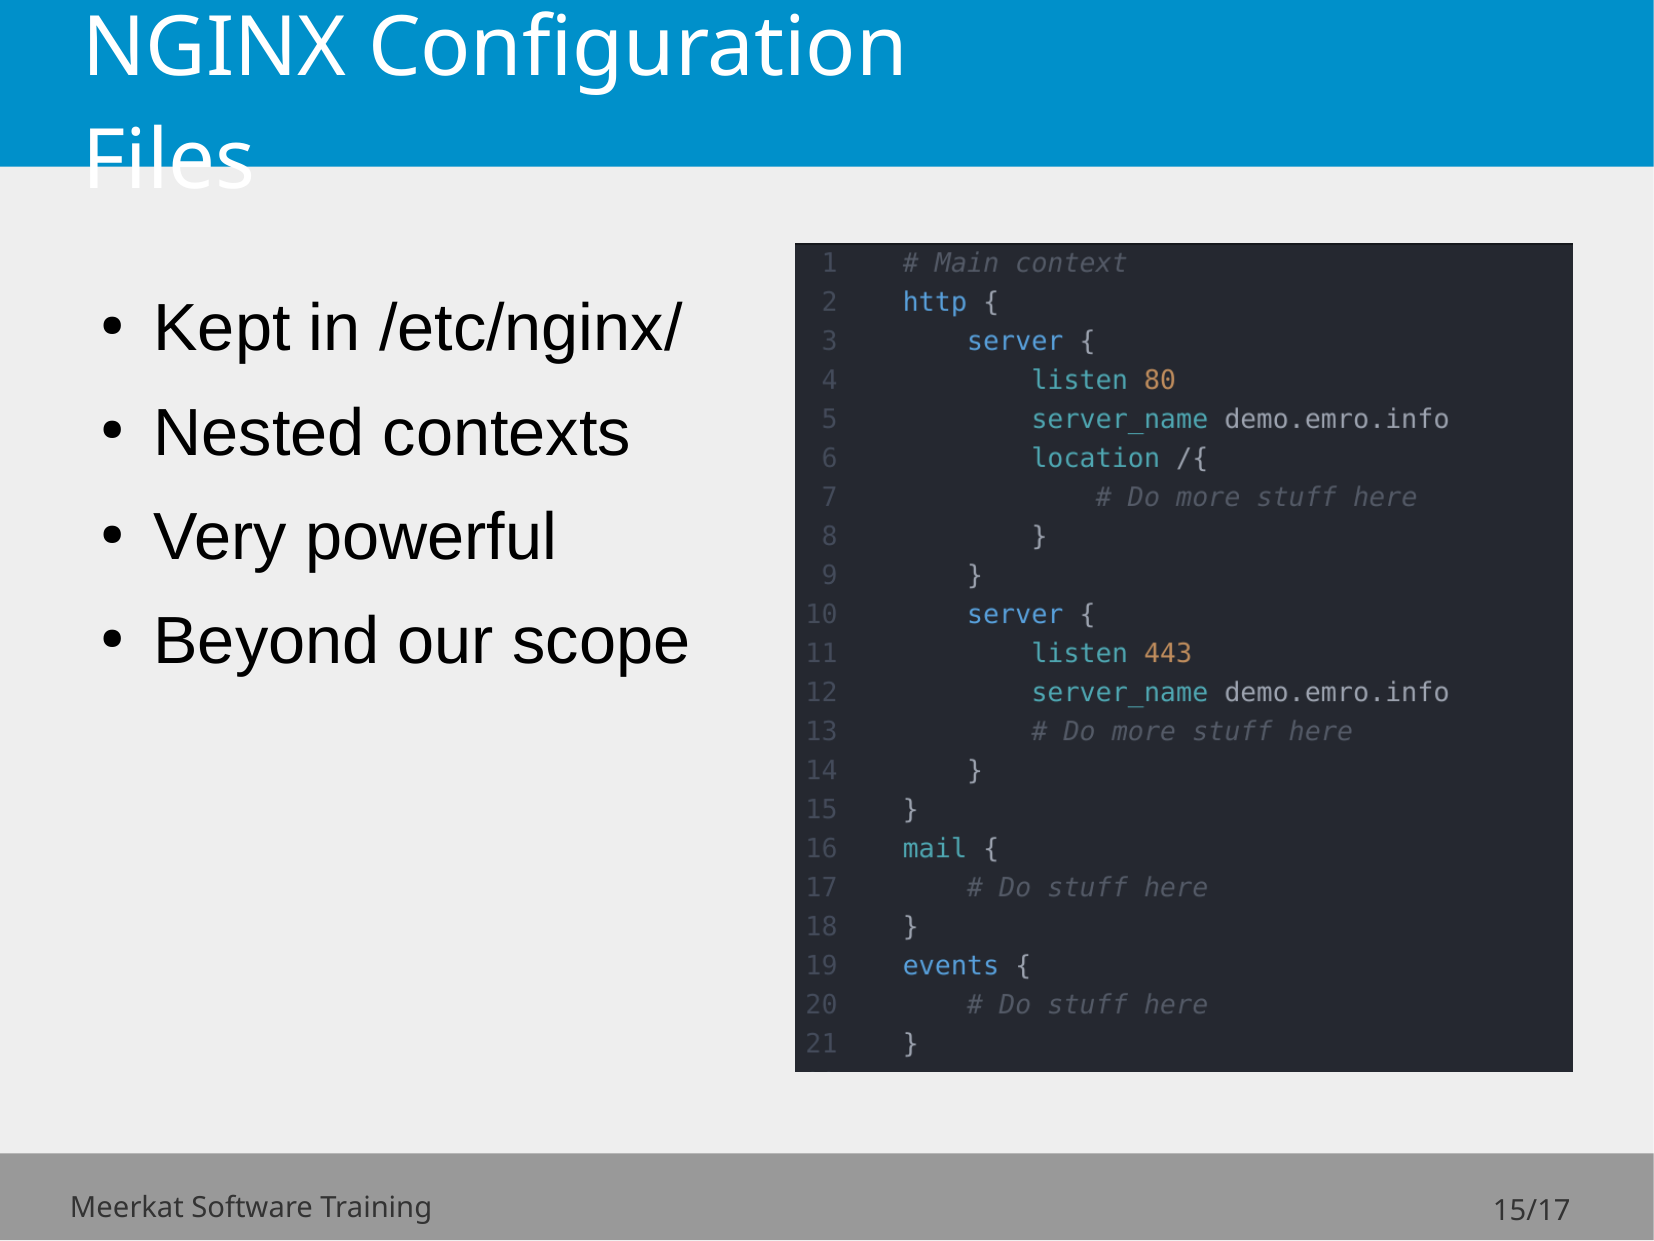

NGINX Configuration Files
# Kept in /etc/nginx/
Nested contexts
Very powerful
Beyond our scope
15